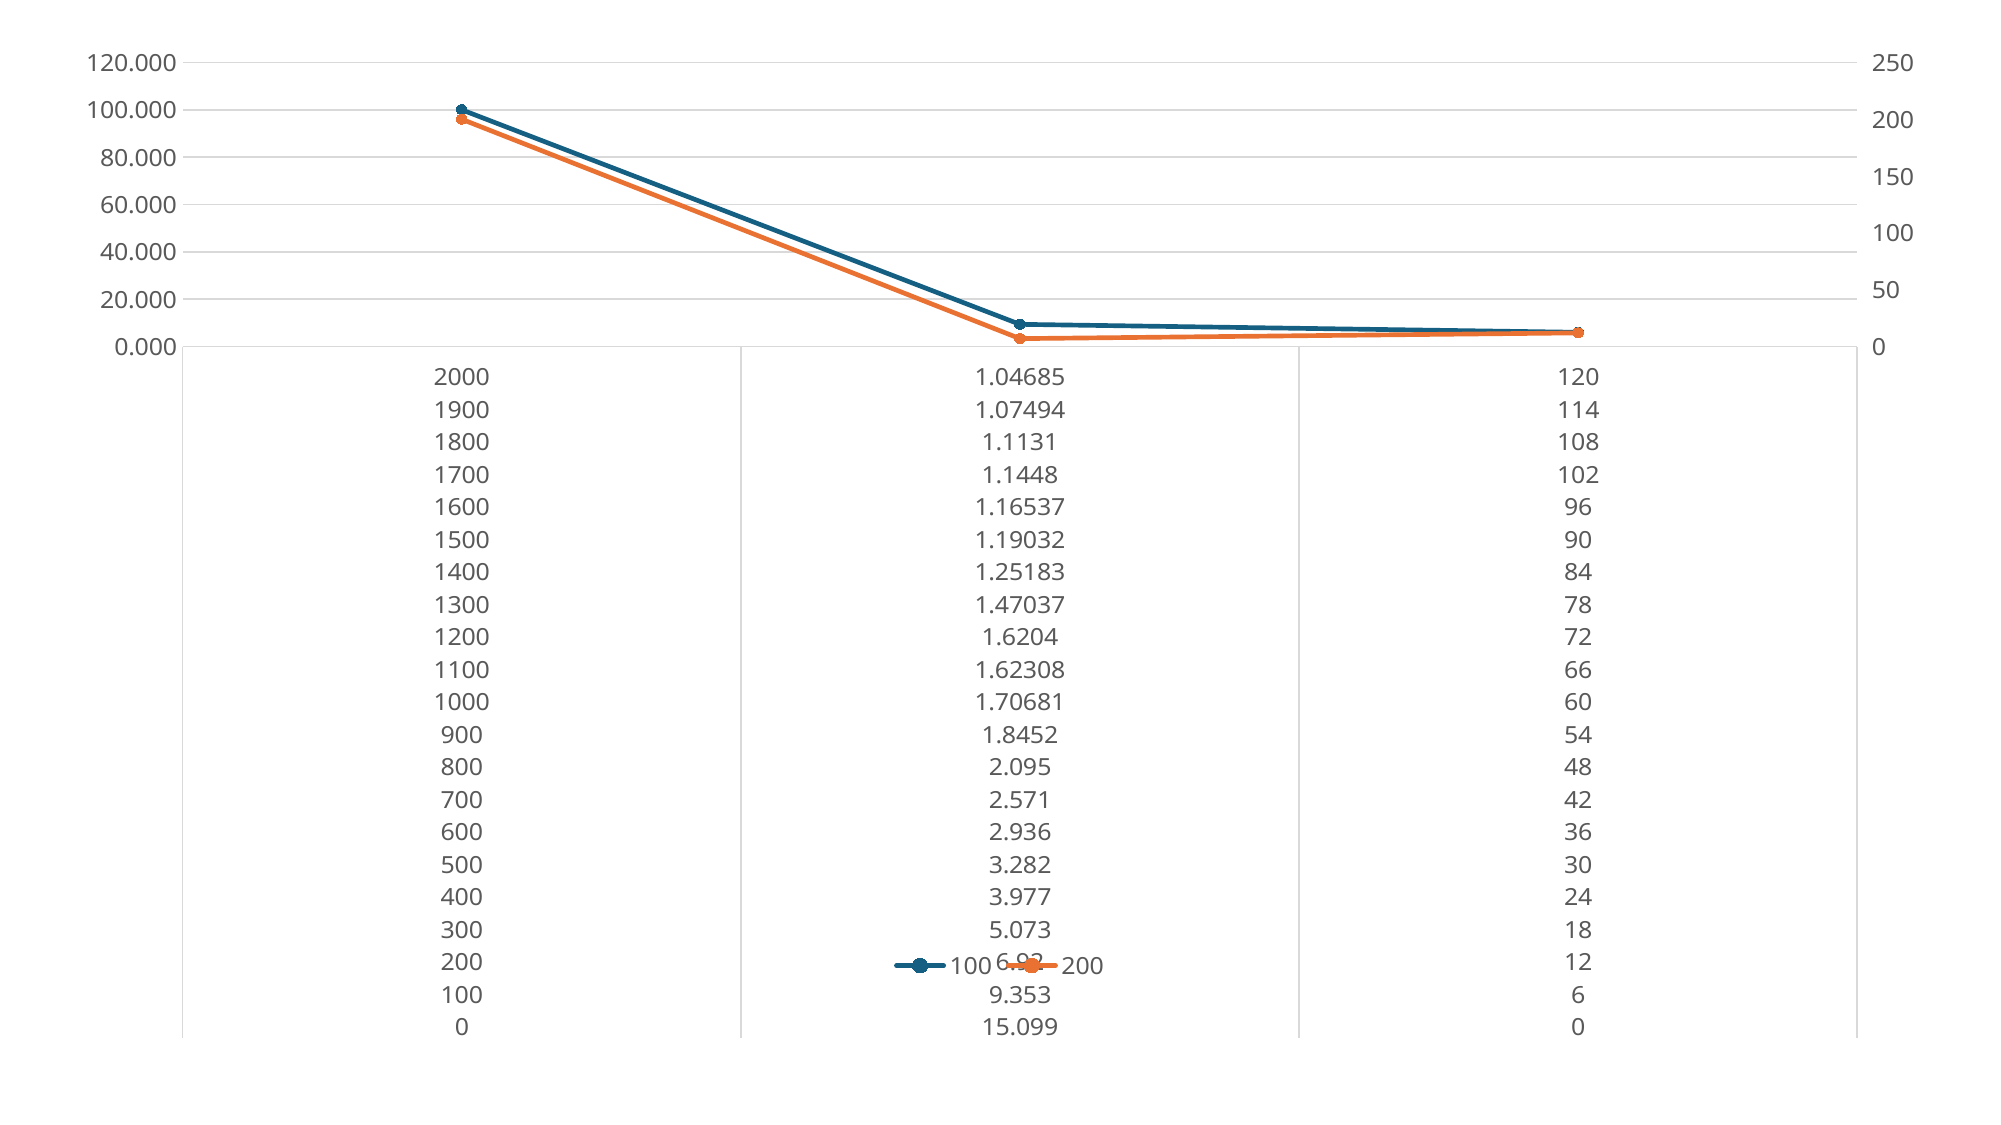

### Chart
| Category | Ciljna funkcija | Vrijeme (min) |
|---|---|---|
| 0 | 15.099 | 0.0 |
| 6 | 9.353 | 6.0 |
| 12 | 6.92 | 12.0 |
| 18 | 5.073 | 18.0 |
| 24 | 3.977 | 24.0 |
| 30 | 3.282 | 30.0 |
| 36 | 2.936 | 36.0 |
| 42 | 2.571 | 42.0 |
| 48 | 2.095 | 48.0 |
| 54 | 1.8452 | 54.0 |
| 60 | 1.70681 | 60.0 |
| 66 | 1.62308 | 66.0 |
| 72 | 1.6204 | 72.0 |
| 78 | 1.47037 | 78.0 |
| 84 | 1.25183 | 84.0 |
| 90 | 1.19032 | 90.0 |
| 96 | 1.16537 | 96.0 |
| 102 | 1.1448 | 102.0 |
| 108 | 1.1131 | 108.0 |
| 114 | 1.07494 | 114.0 |
| 120 | 1.04685 | 120.0 |